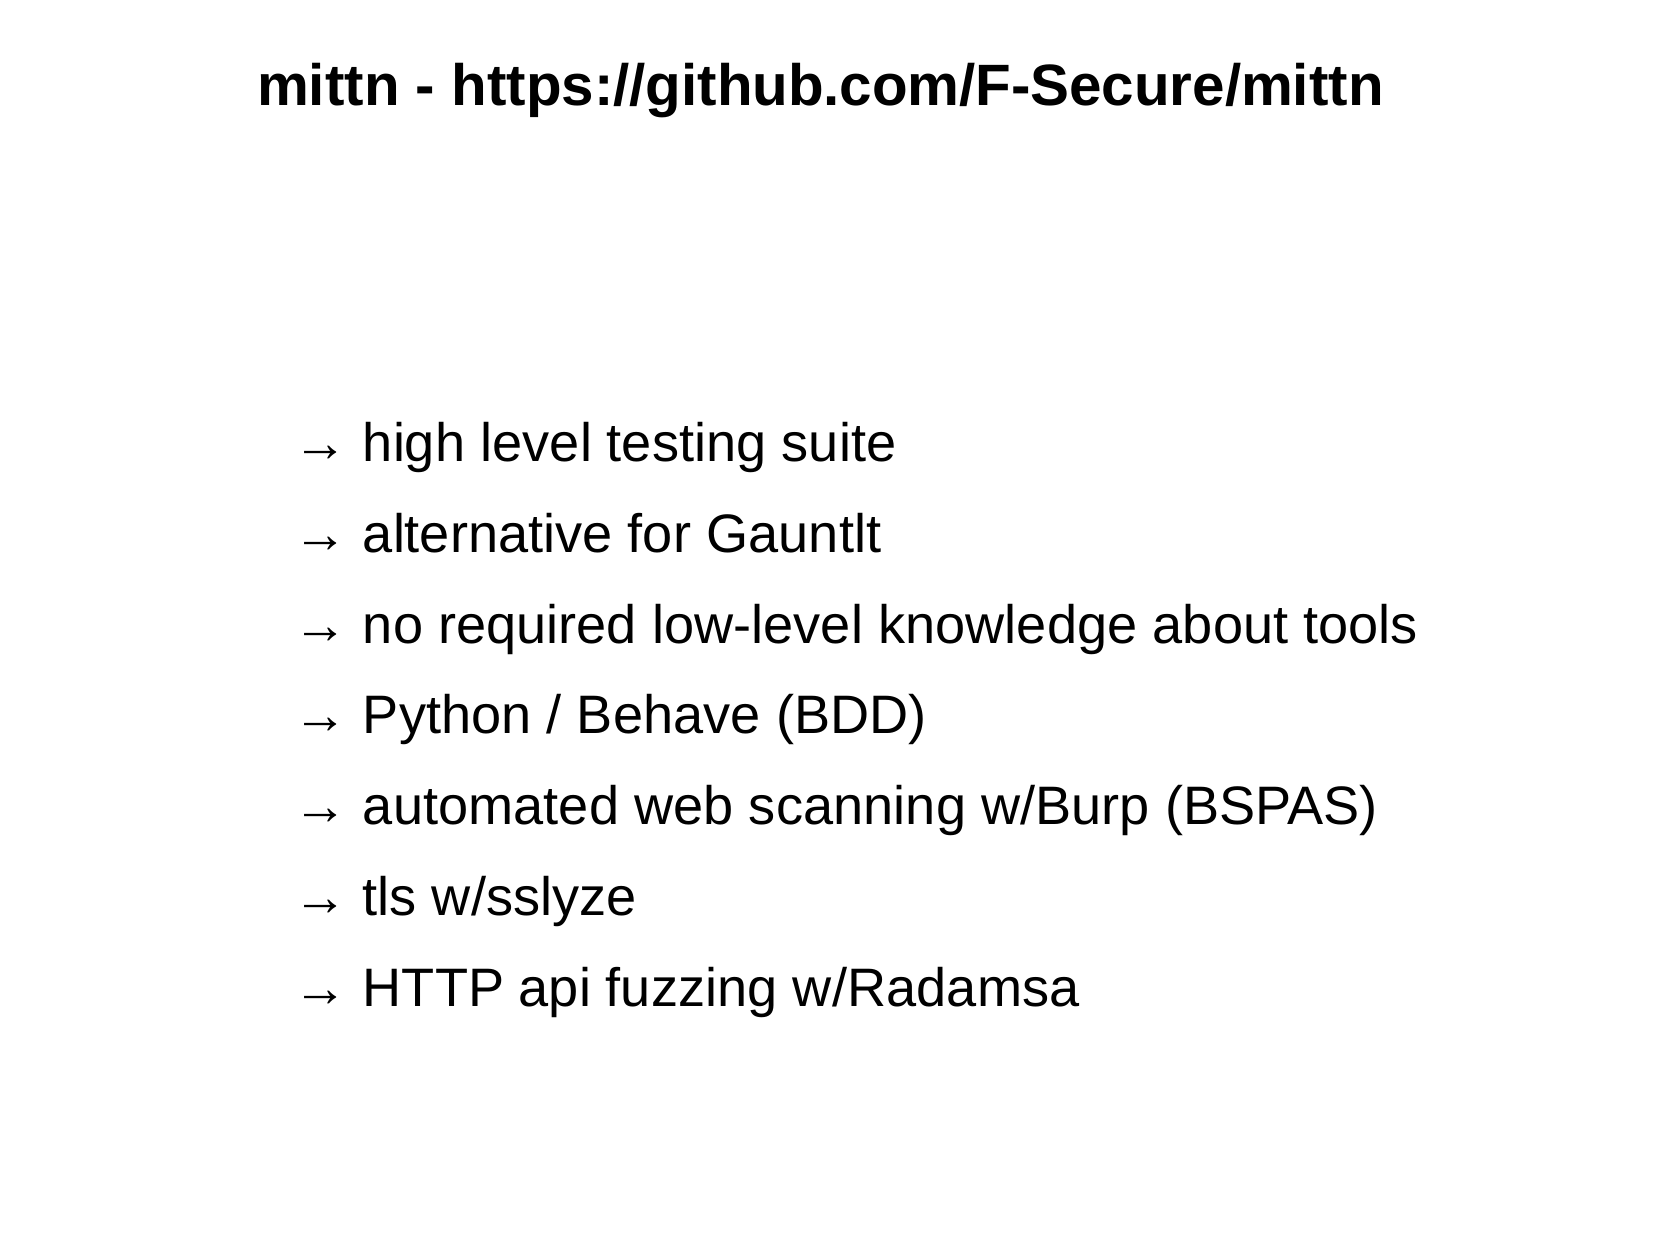

mittn - https://github.com/F-Secure/mittn
→ high level testing suite
→ alternative for Gauntlt
→ no required low-level knowledge about tools
→ Python / Behave (BDD)
→ automated web scanning w/Burp (BSPAS)
→ tls w/sslyze
→ HTTP api fuzzing w/Radamsa